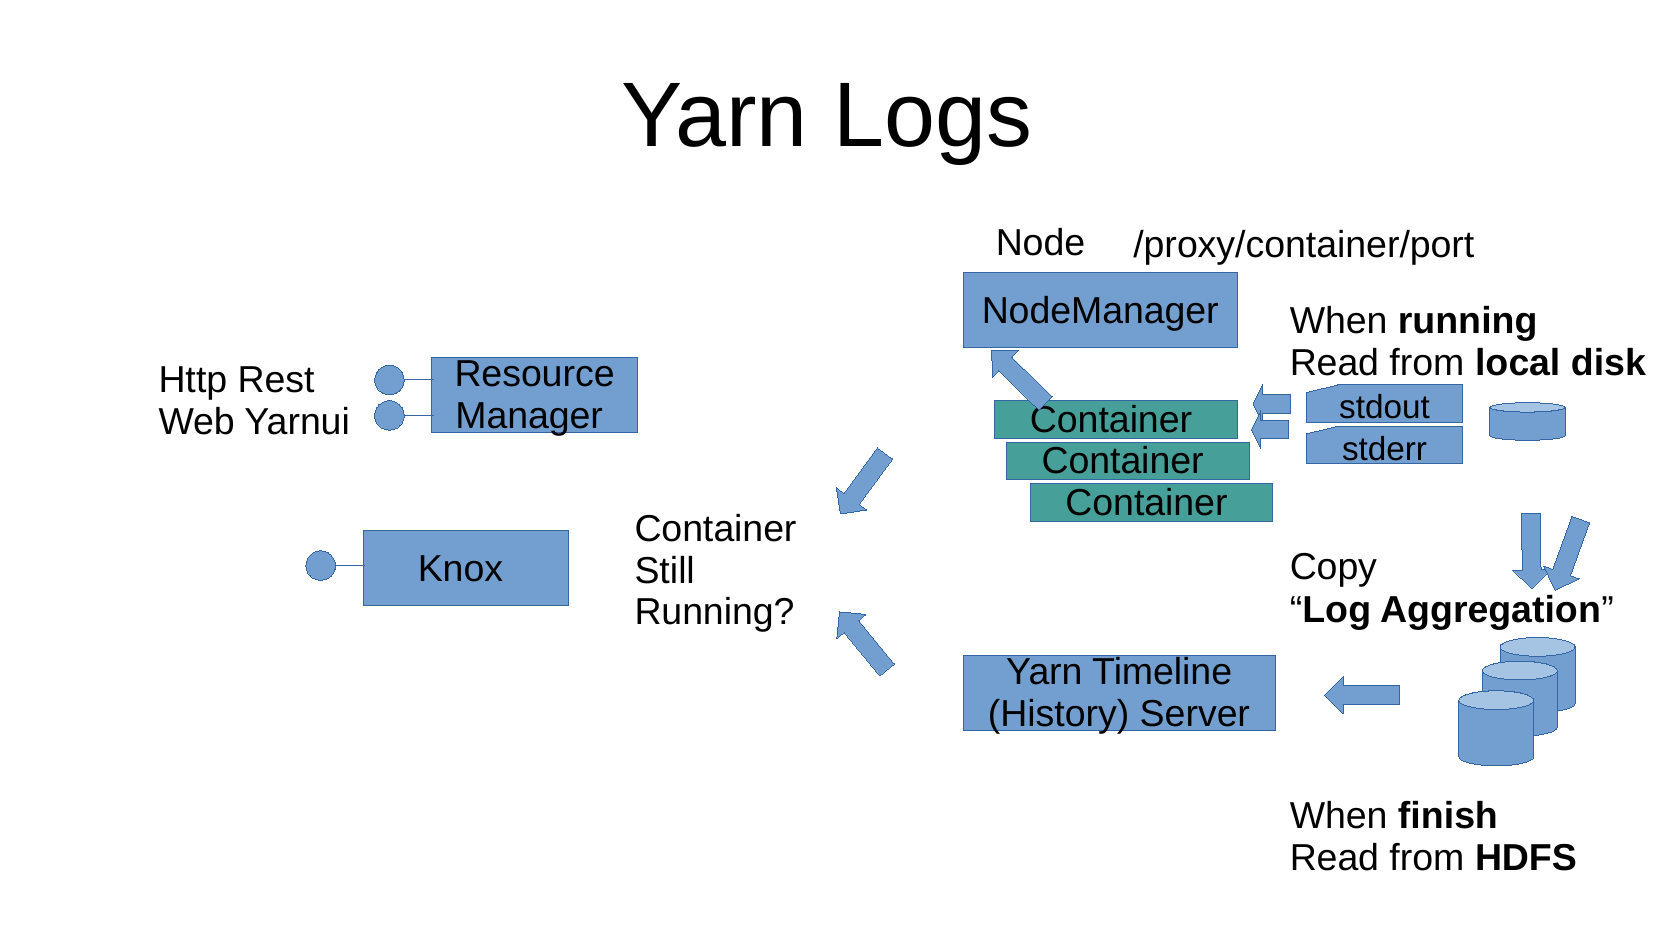

# Yarn Logs
Node
 /proxy/container/port
NodeManager
When running
Read from local disk
Http Rest
Web Yarnui
ResourceManager
stdout
Container
stderr
Container
Container
Container
Still
Running?
Knox
Copy
“Log Aggregation”
Yarn Timeline (History) Server
When finish
Read from HDFS